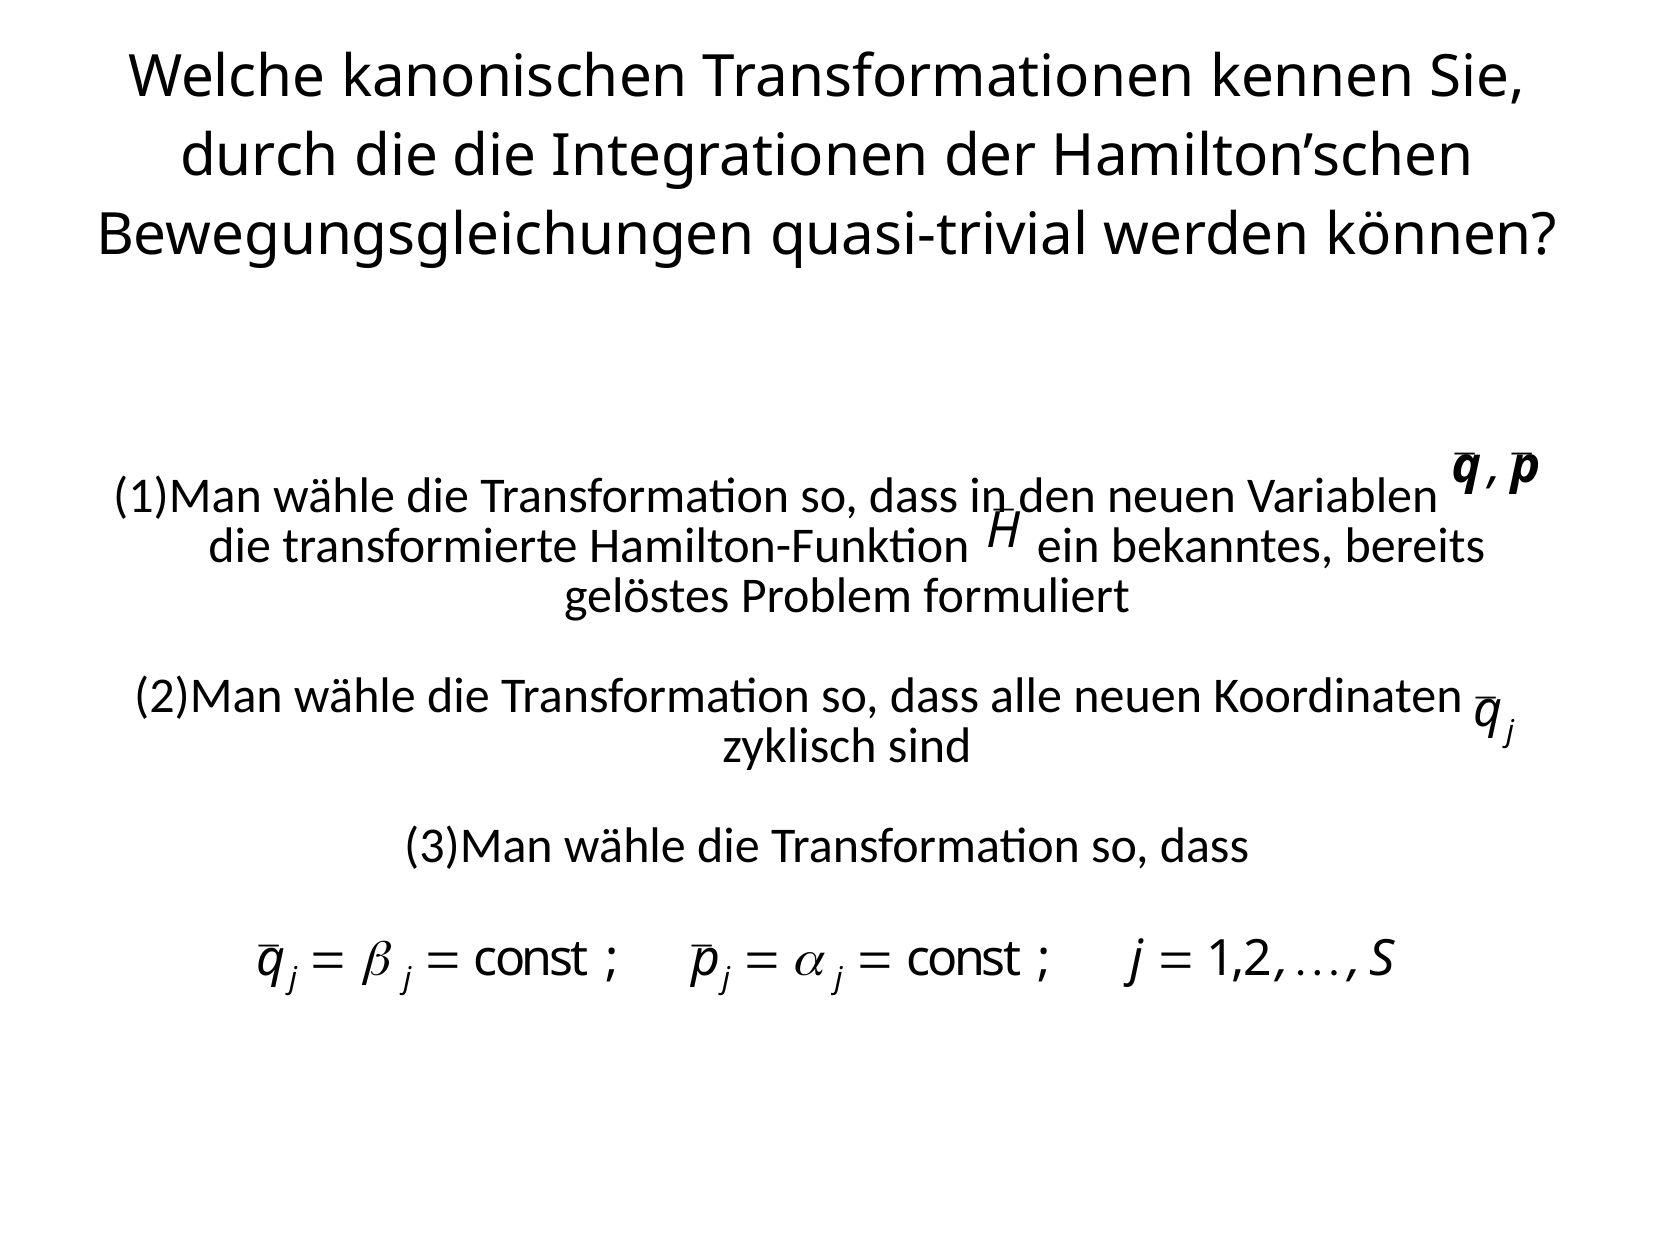

# Welche kanonischen Transformationen kennen Sie, durch die die Integrationen der Hamilton’schen Bewegungsgleichungen quasi-trivial werden können?
Man wähle die Transformation so, dass in den neuen Variablen die transformierte Hamilton-Funktion ein bekanntes, bereits gelöstes Problem formuliert
Man wähle die Transformation so, dass alle neuen Koordinaten zyklisch sind
Man wähle die Transformation so, dass